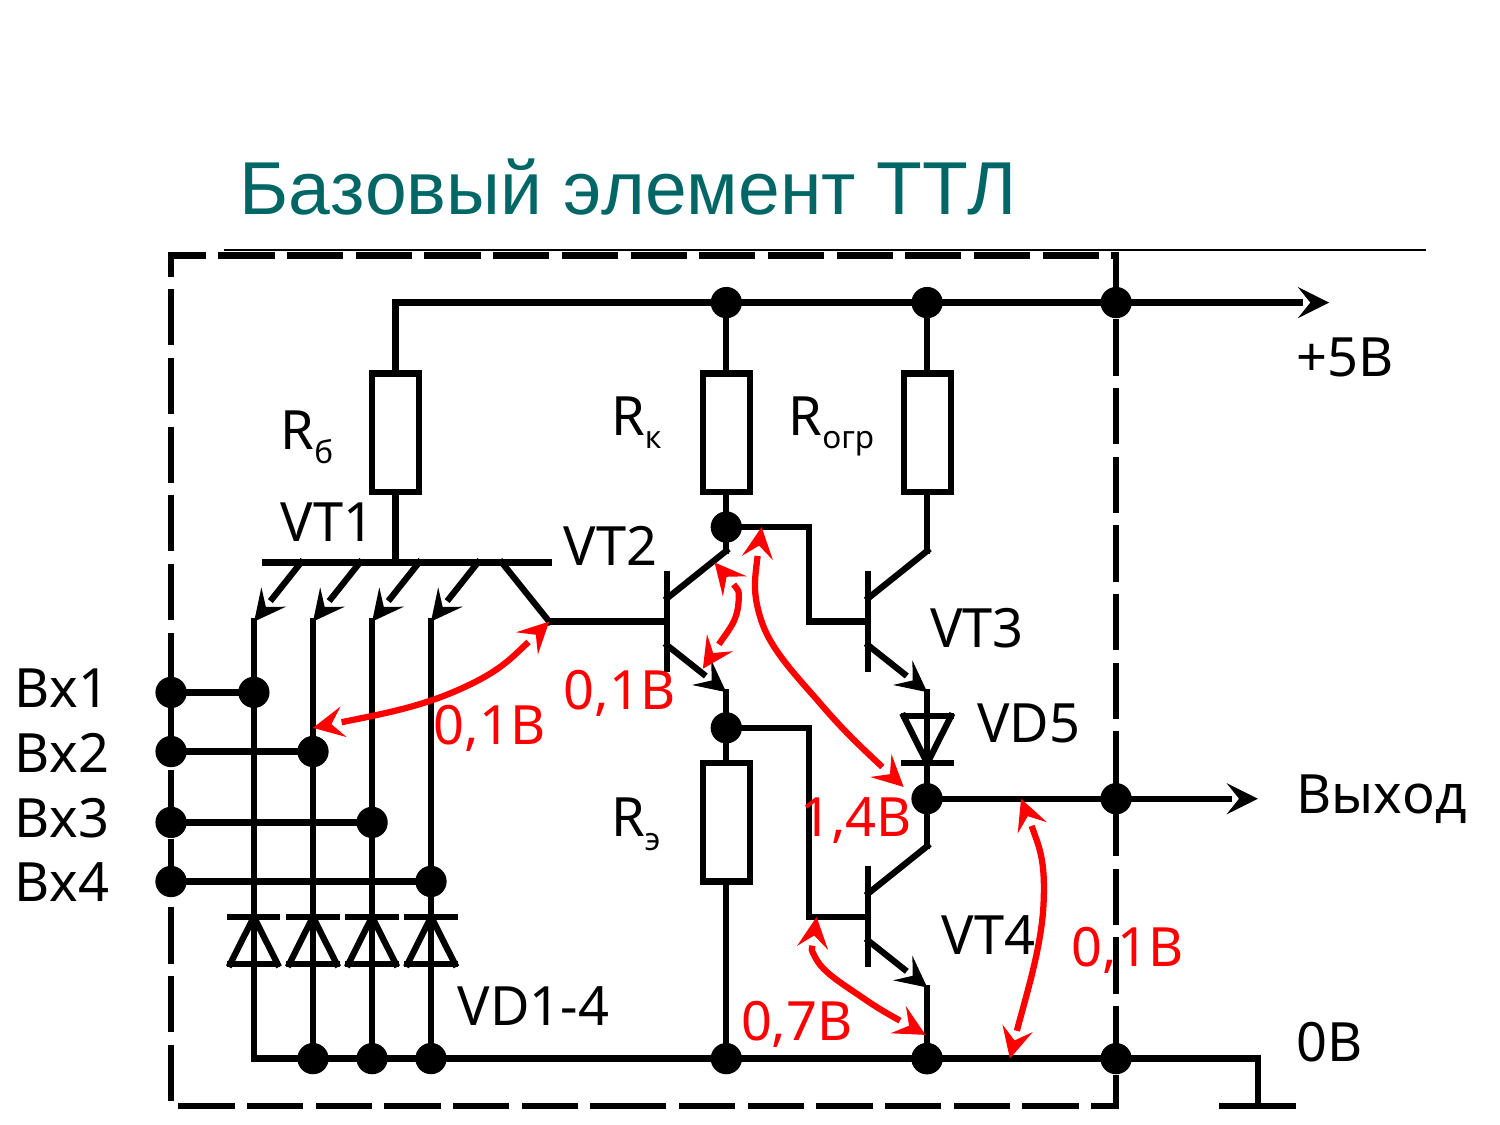

# Базовый элемент ТТЛ
+5В
Rк
Rогр
Rб
VT1
VT2
VT3
Вх1
Вх2
Вх3
Вх4
0,1В
VD5
0,1В
Выход
Rэ
1,4В
VT4
0,1В
VD1-4
0,7В
0В